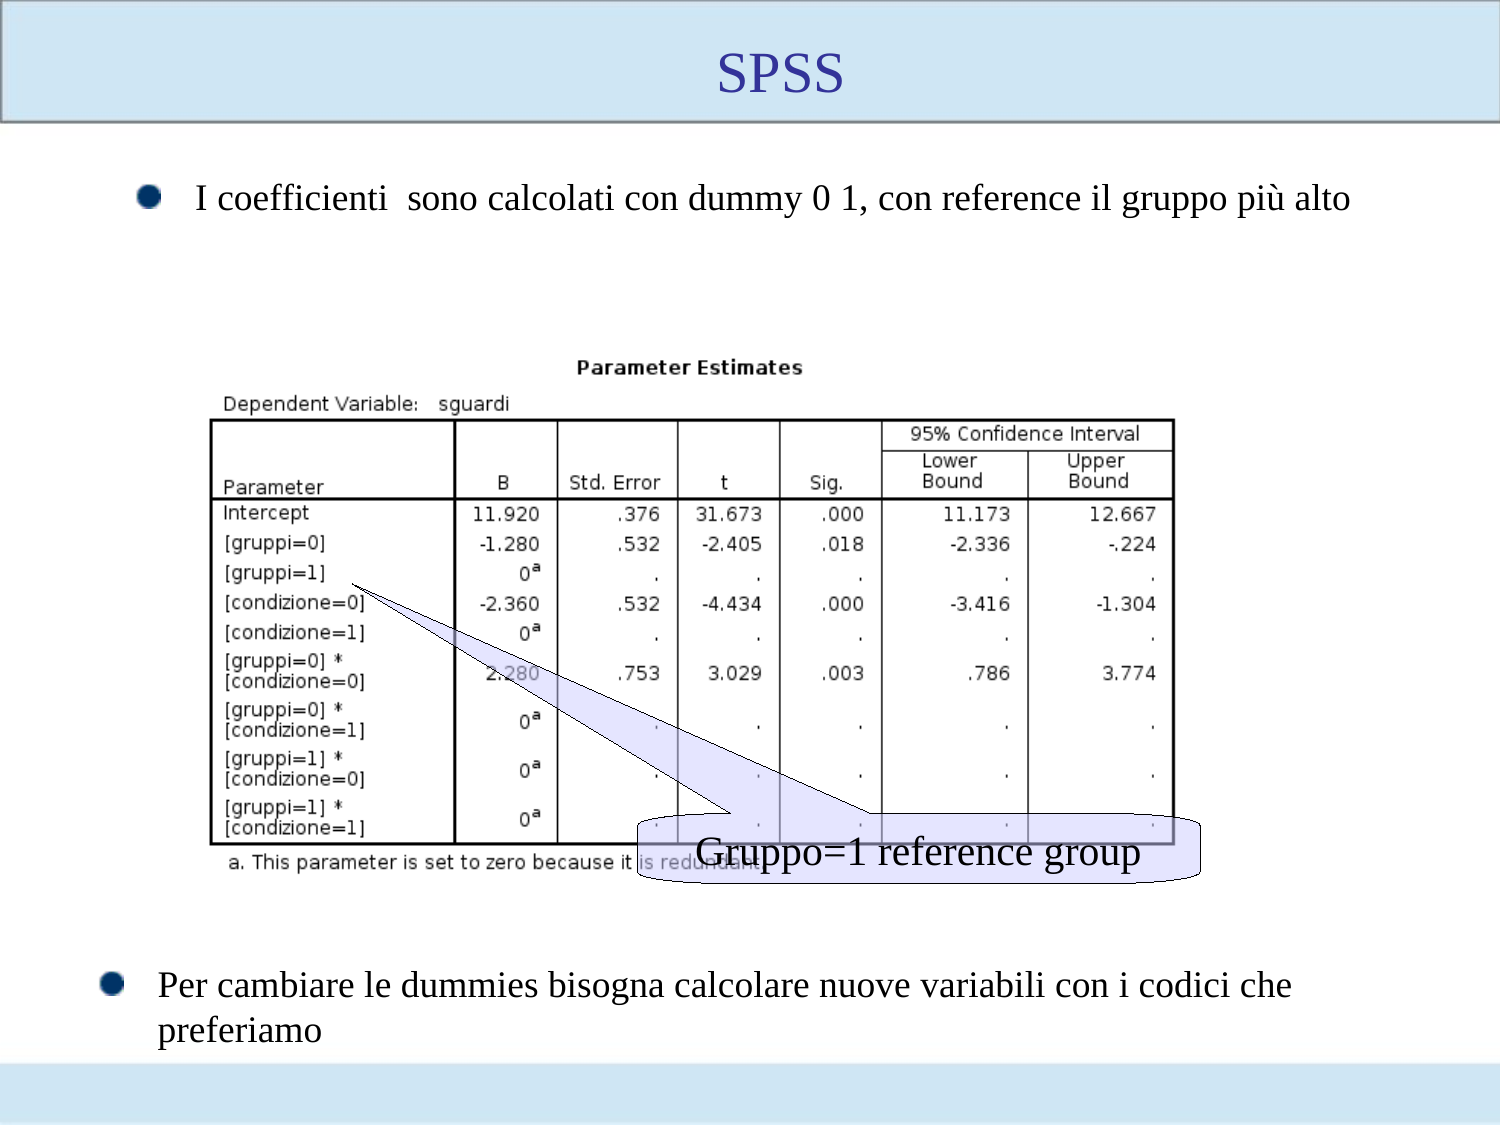

Risultati
Risultati
Risultati
# SPSS
I coefficienti sono calcolati con dummy 0 1, con reference il gruppo più alto
Gruppo=1 reference group
Per cambiare le dummies bisogna calcolare nuove variabili con i codici che preferiamo